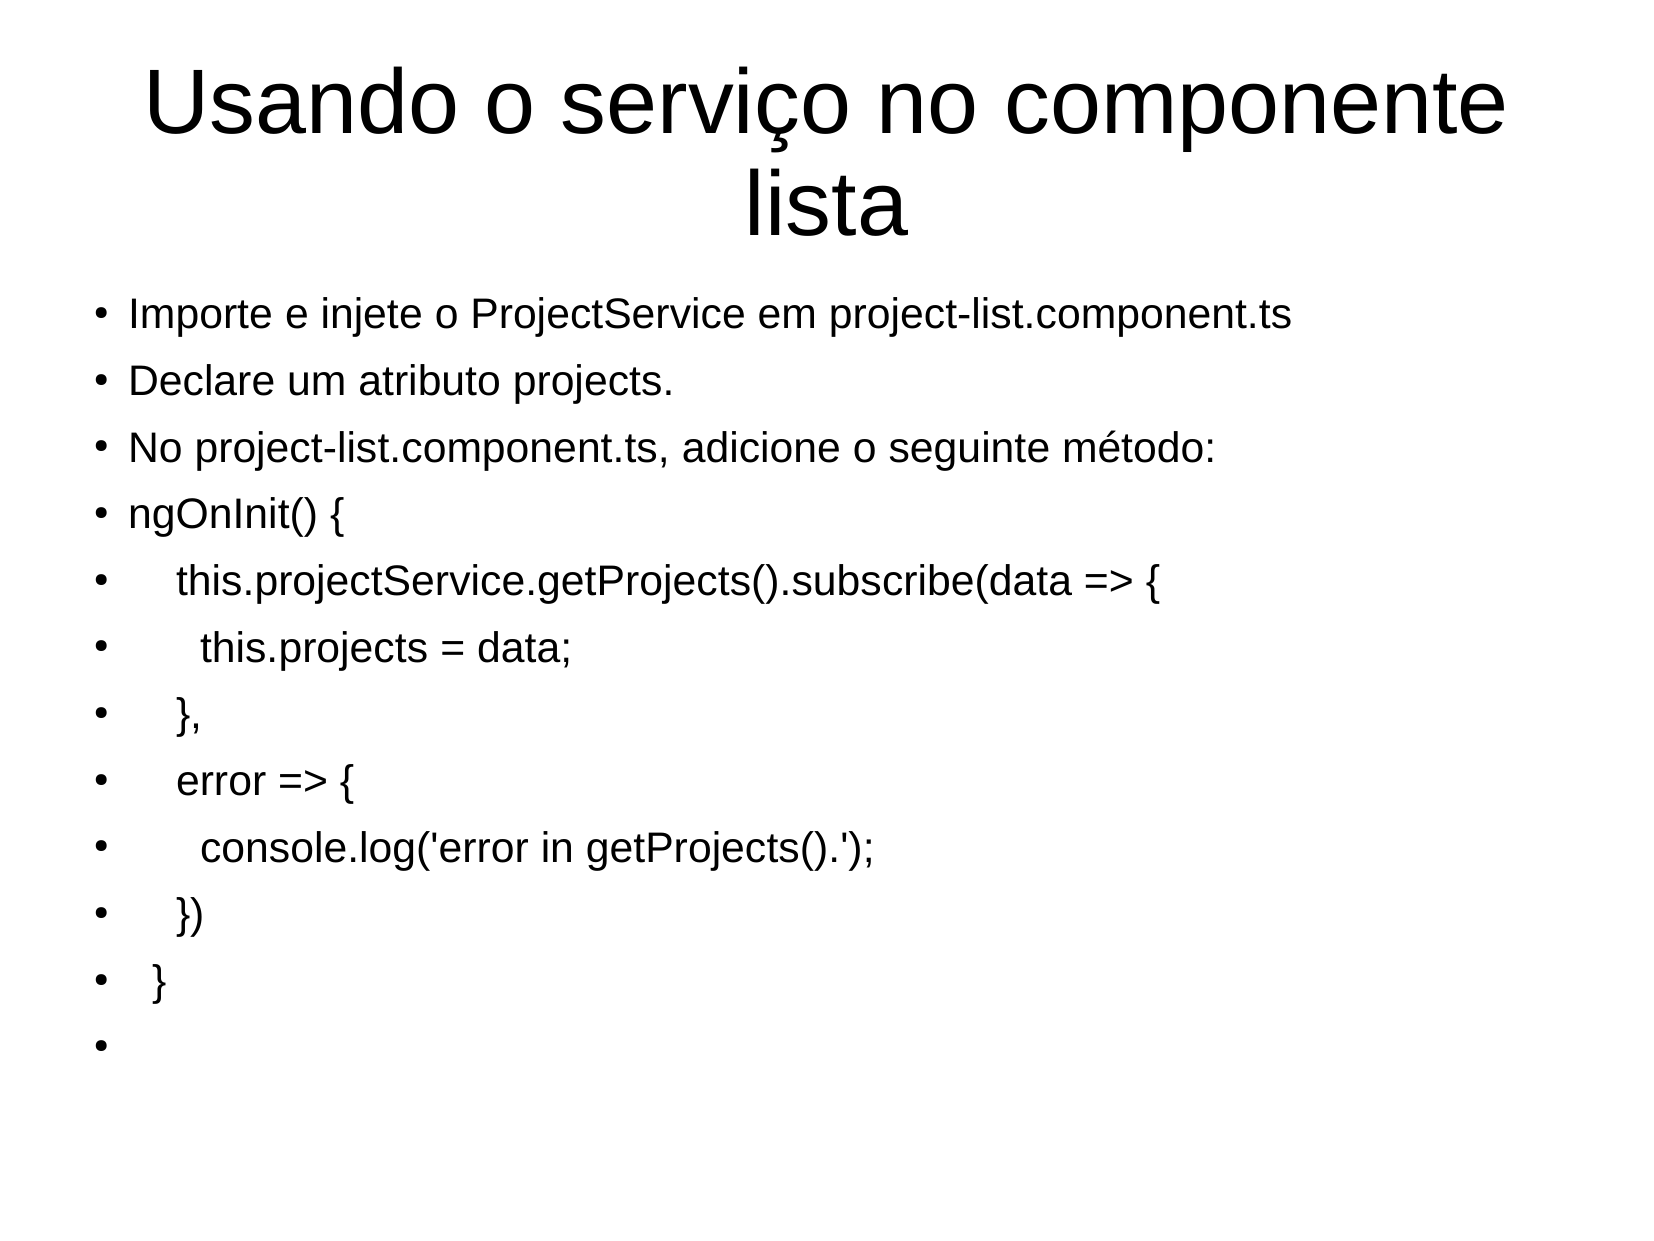

# Usando o serviço no componente lista
Importe e injete o ProjectService em project-list.component.ts
Declare um atributo projects.
No project-list.component.ts, adicione o seguinte método:
ngOnInit() {
 this.projectService.getProjects().subscribe(data => {
 this.projects = data;
 },
 error => {
 console.log('error in getProjects().');
 })
 }